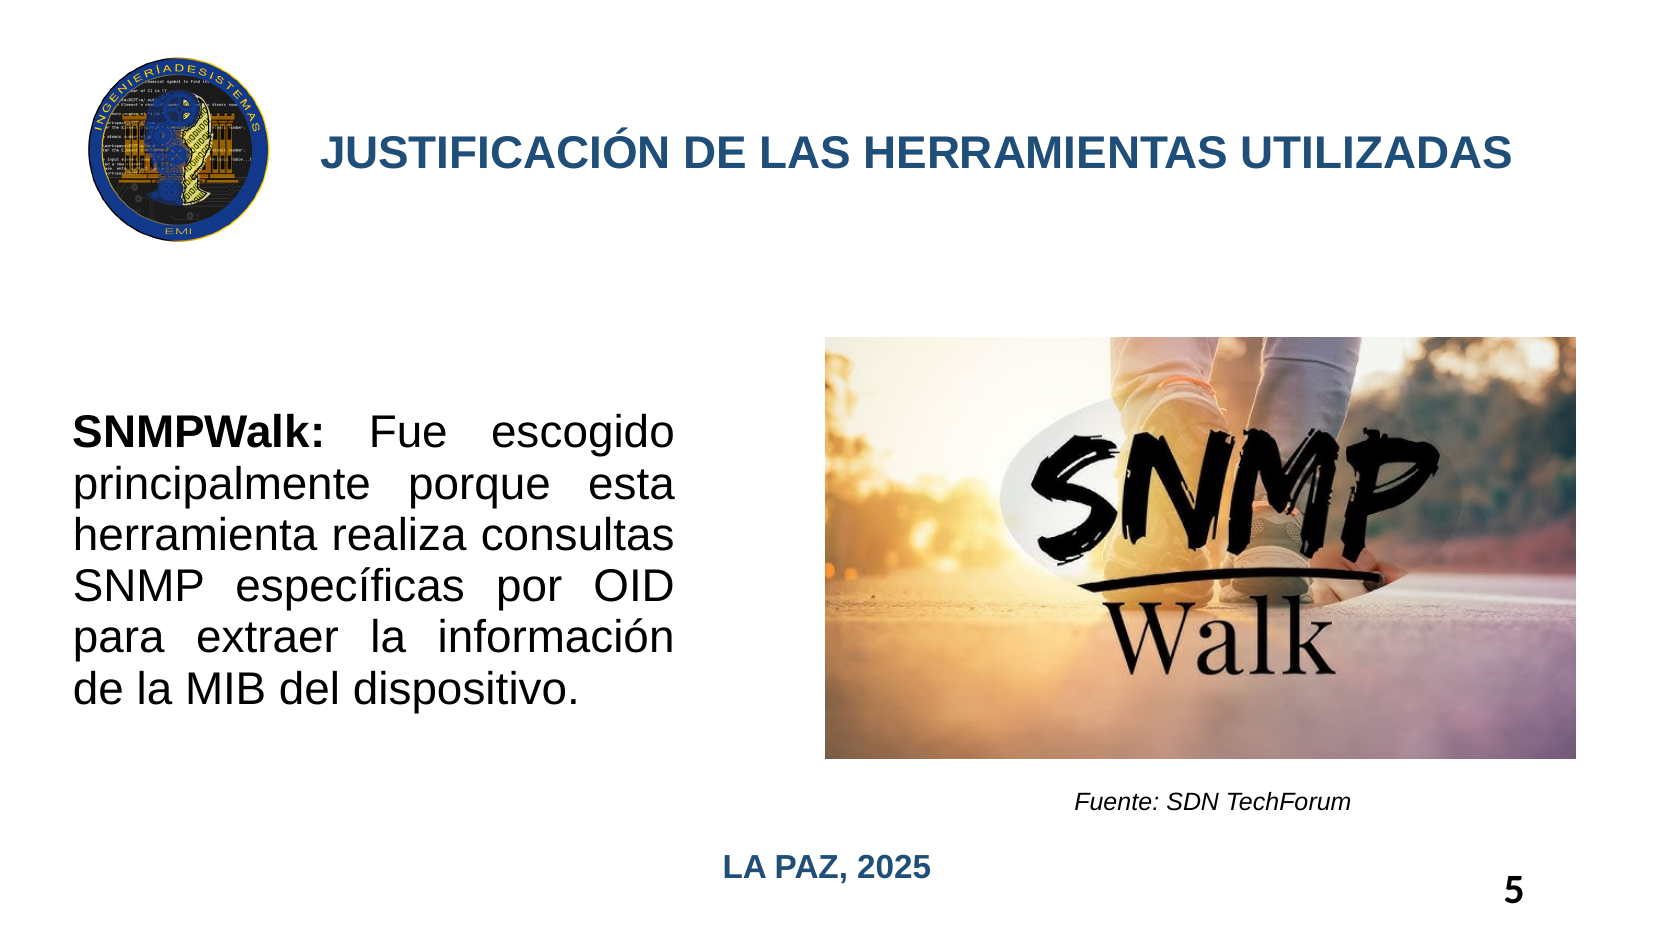

# JUSTIFICACIÓN DE LAS HERRAMIENTAS UTILIZADAS
SNMPWalk: Fue escogido principalmente porque esta herramienta realiza consultas SNMP específicas por OID para extraer la información de la MIB del dispositivo.
Fuente: SDN TechForum
LA PAZ, 2025